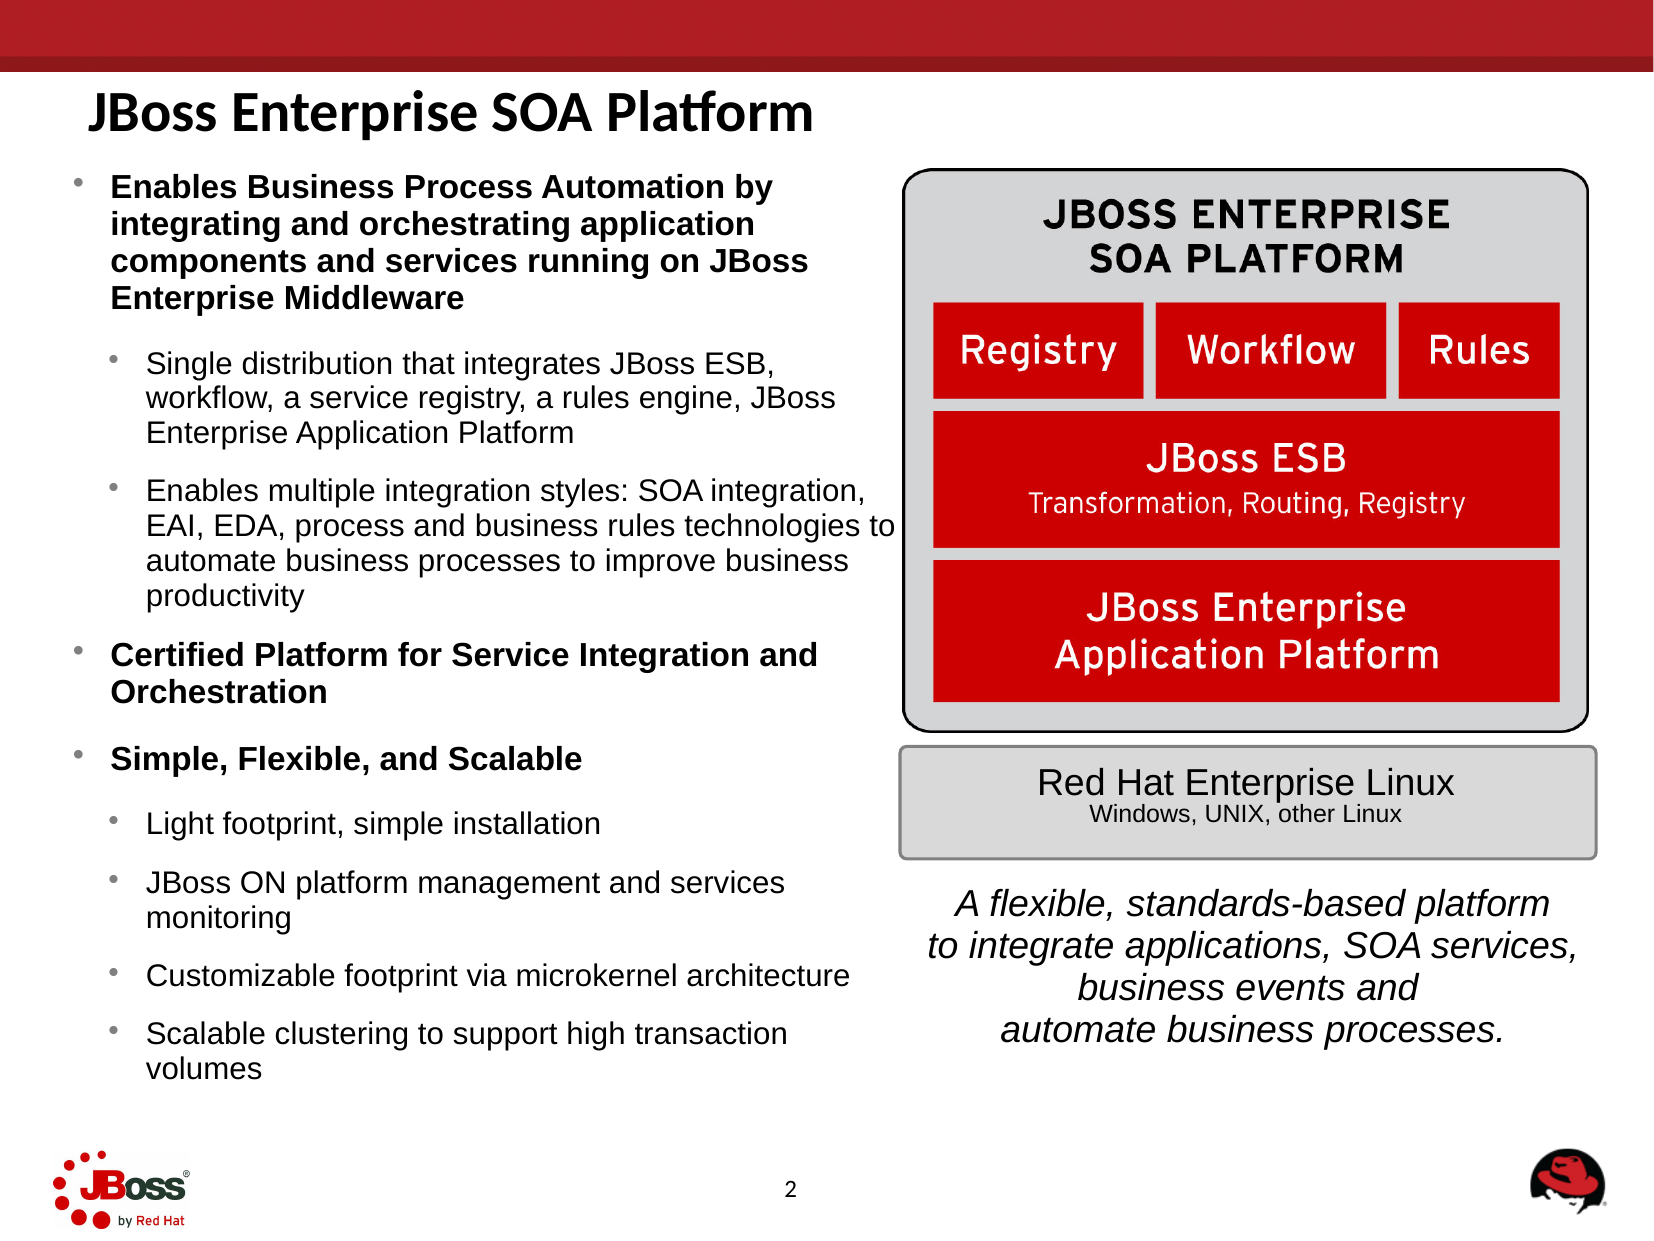

JBoss Enterprise SOA Platform
#
Enables Business Process Automation by integrating and orchestrating application components and services running on JBoss Enterprise Middleware
Single distribution that integrates JBoss ESB, workflow, a service registry, a rules engine, JBoss Enterprise Application Platform
Enables multiple integration styles: SOA integration, EAI, EDA, process and business rules technologies to automate business processes to improve business productivity
Certified Platform for Service Integration and Orchestration
Simple, Flexible, and Scalable
Light footprint, simple installation
JBoss ON platform management and services monitoring
Customizable footprint via microkernel architecture
Scalable clustering to support high transaction volumes
Red Hat Enterprise Linux
Windows, UNIX, other Linux
A flexible, standards-based platform
 to integrate applications, SOA services,
business events and
automate business processes.